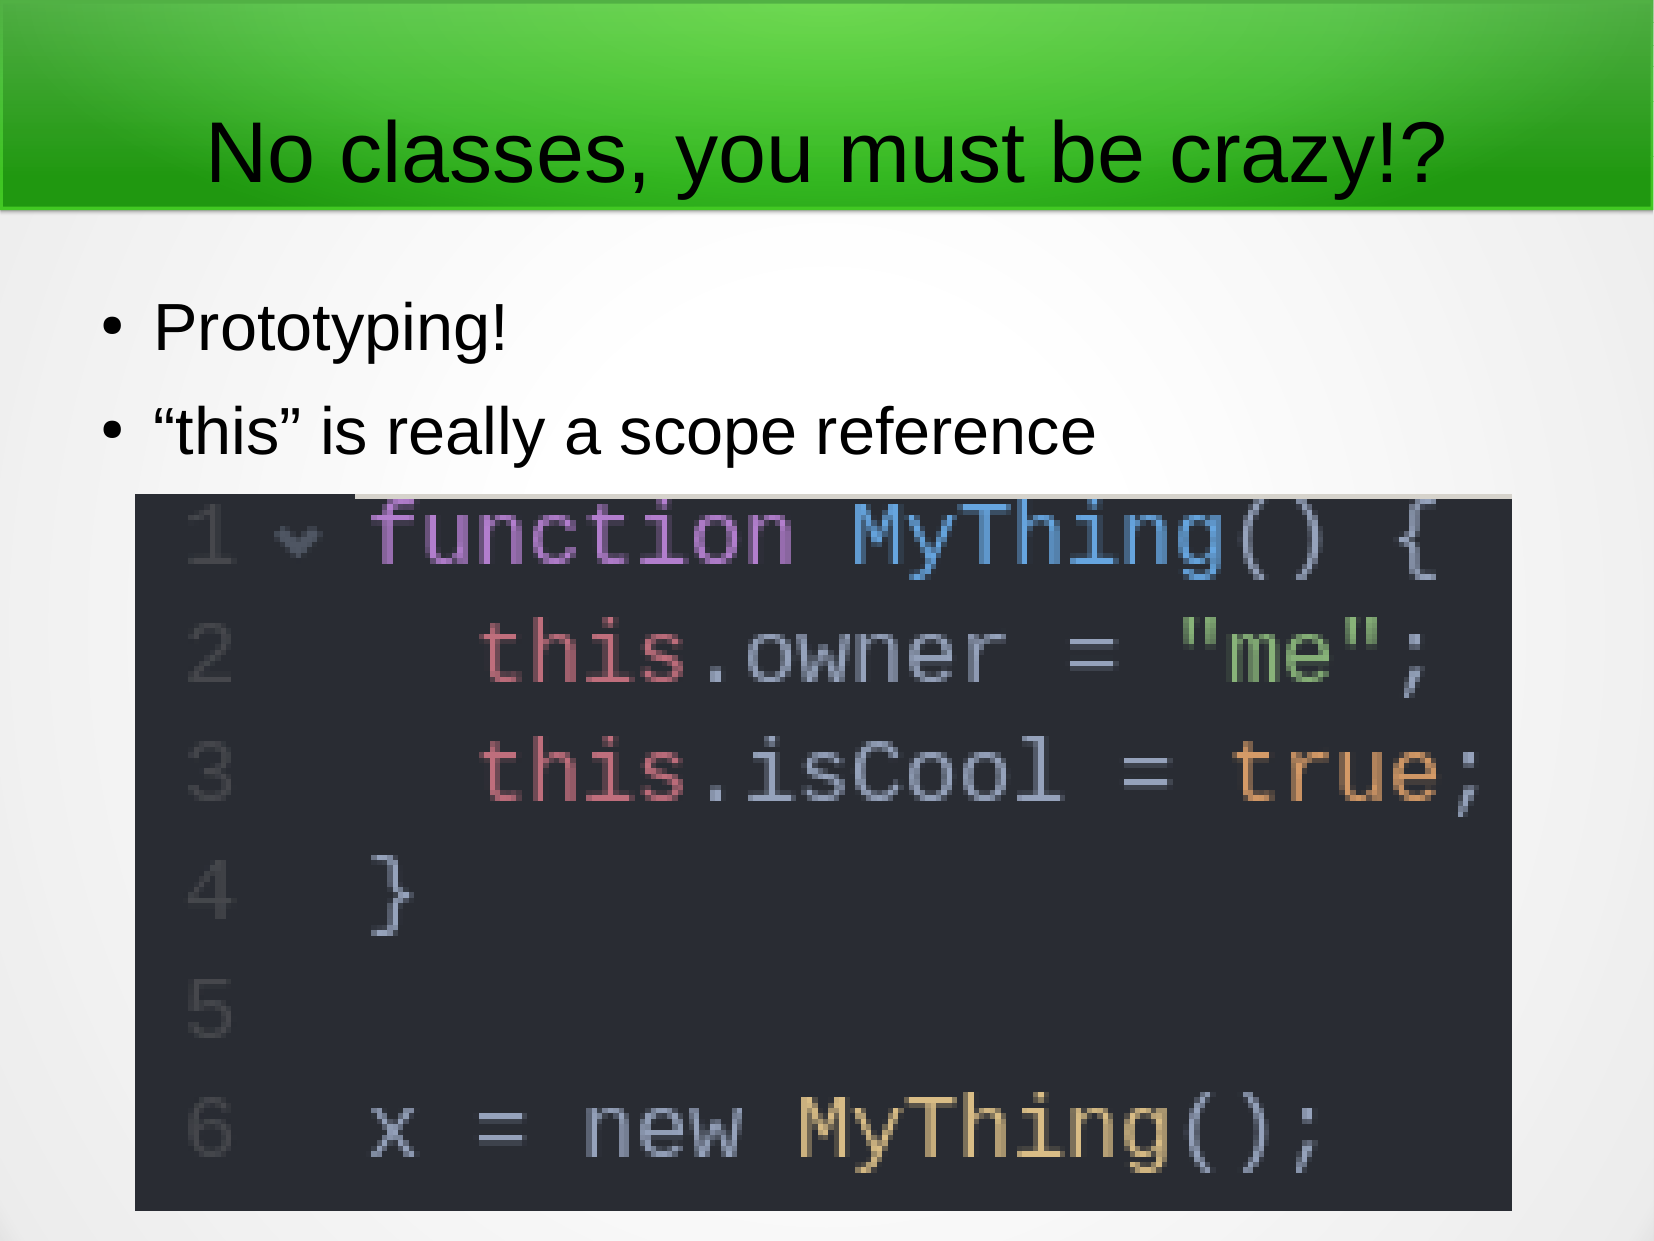

# No classes, you must be crazy!?
Prototyping!
“this” is really a scope reference